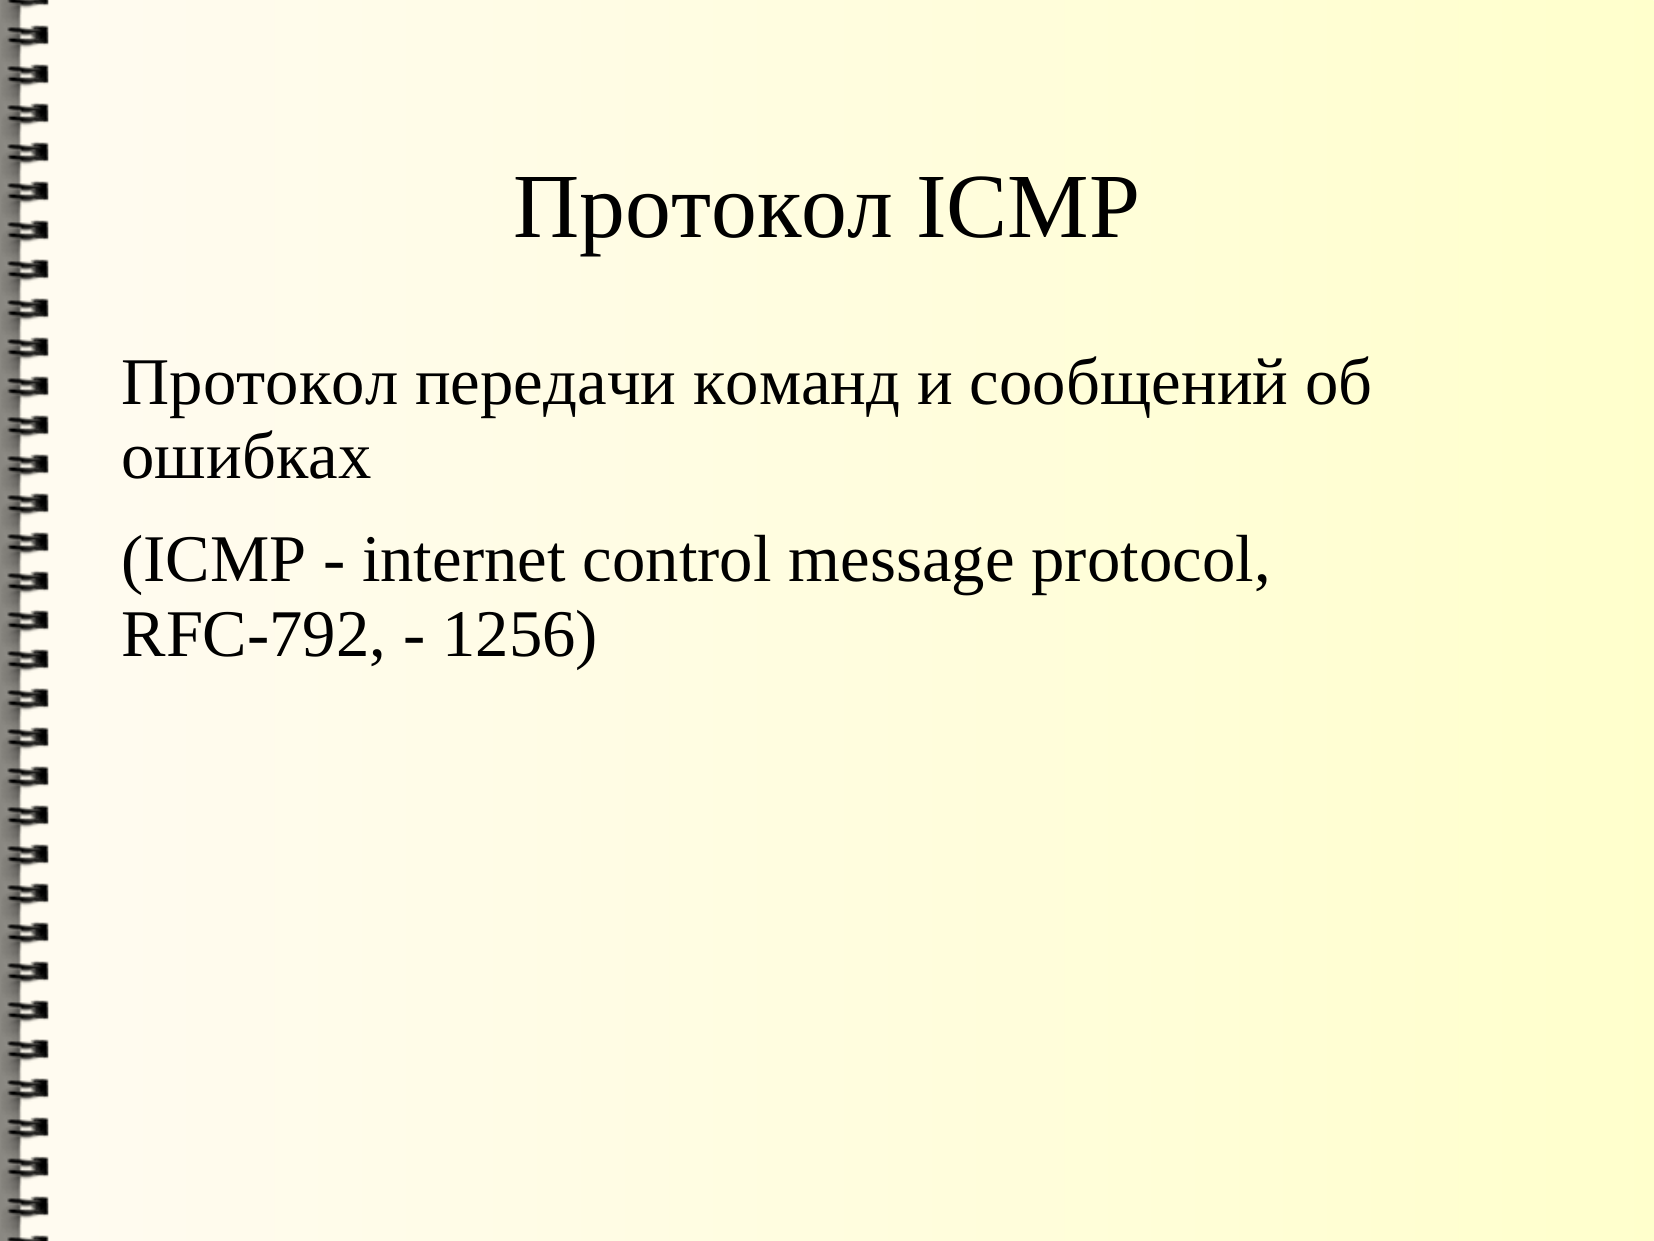

# Протокол ICMP
Протокол передачи команд и сообщений об ошибках
(ICMP - internet control message protocol,
RFC-792, - 1256)